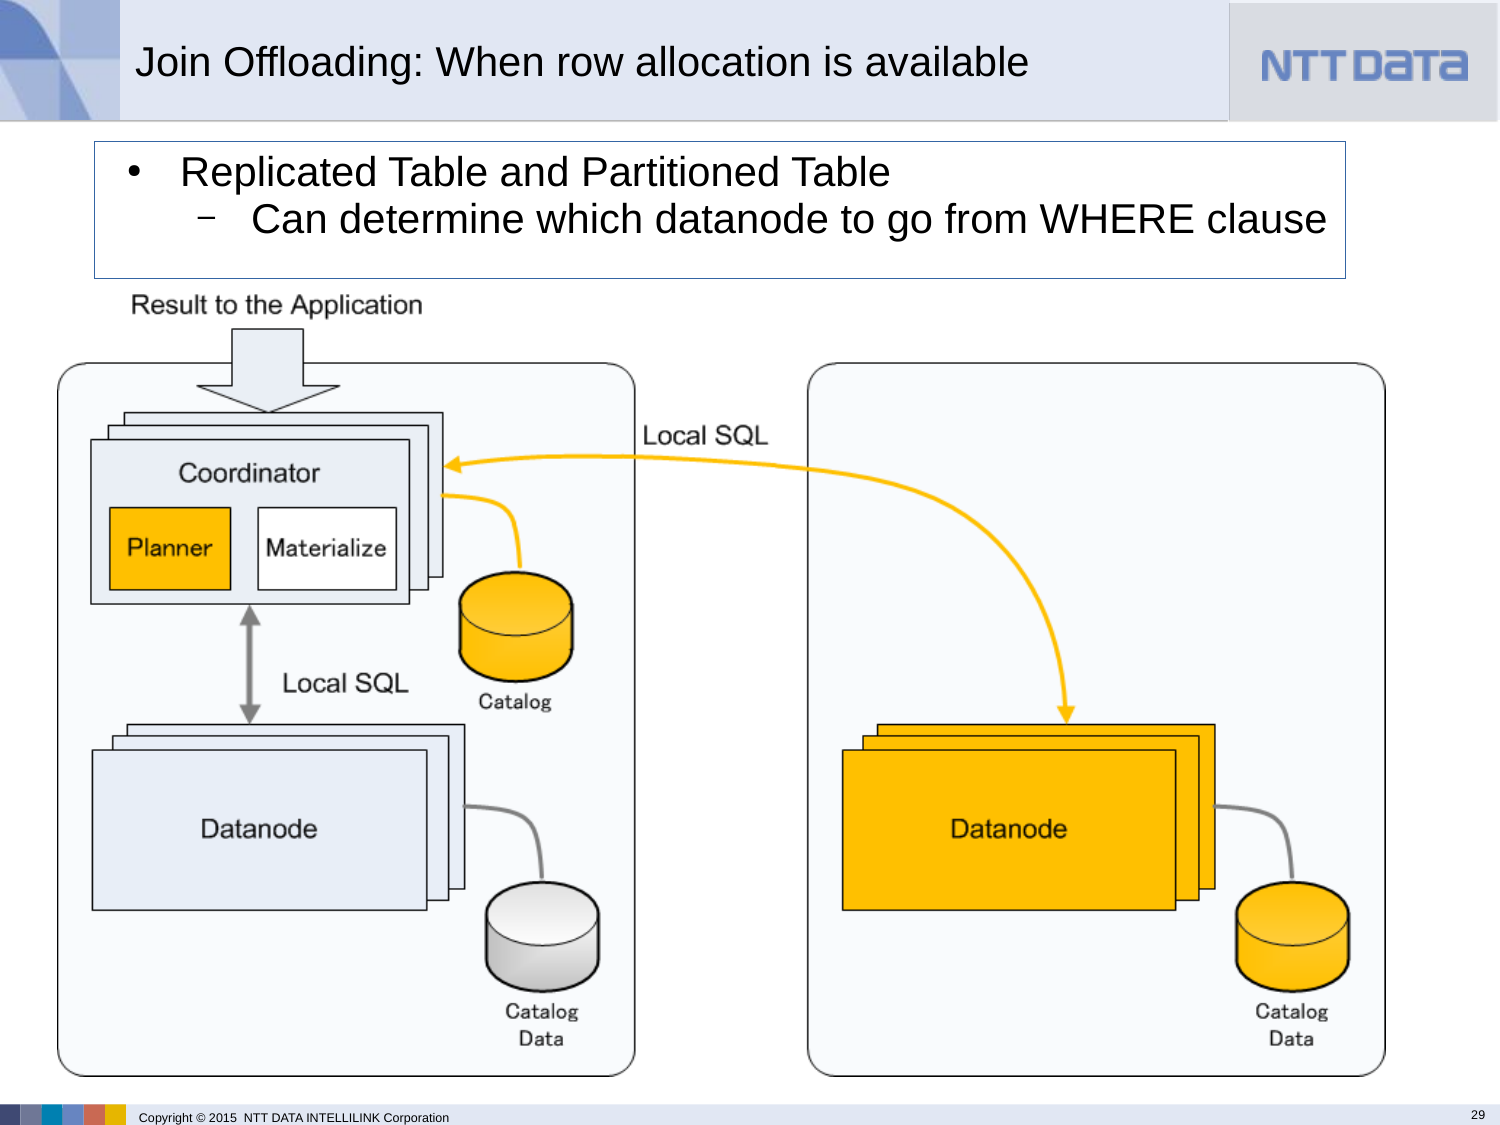

# Join Offloading: When row allocation is available
Replicated Table and Partitioned Table
Can determine which datanode to go from WHERE clause